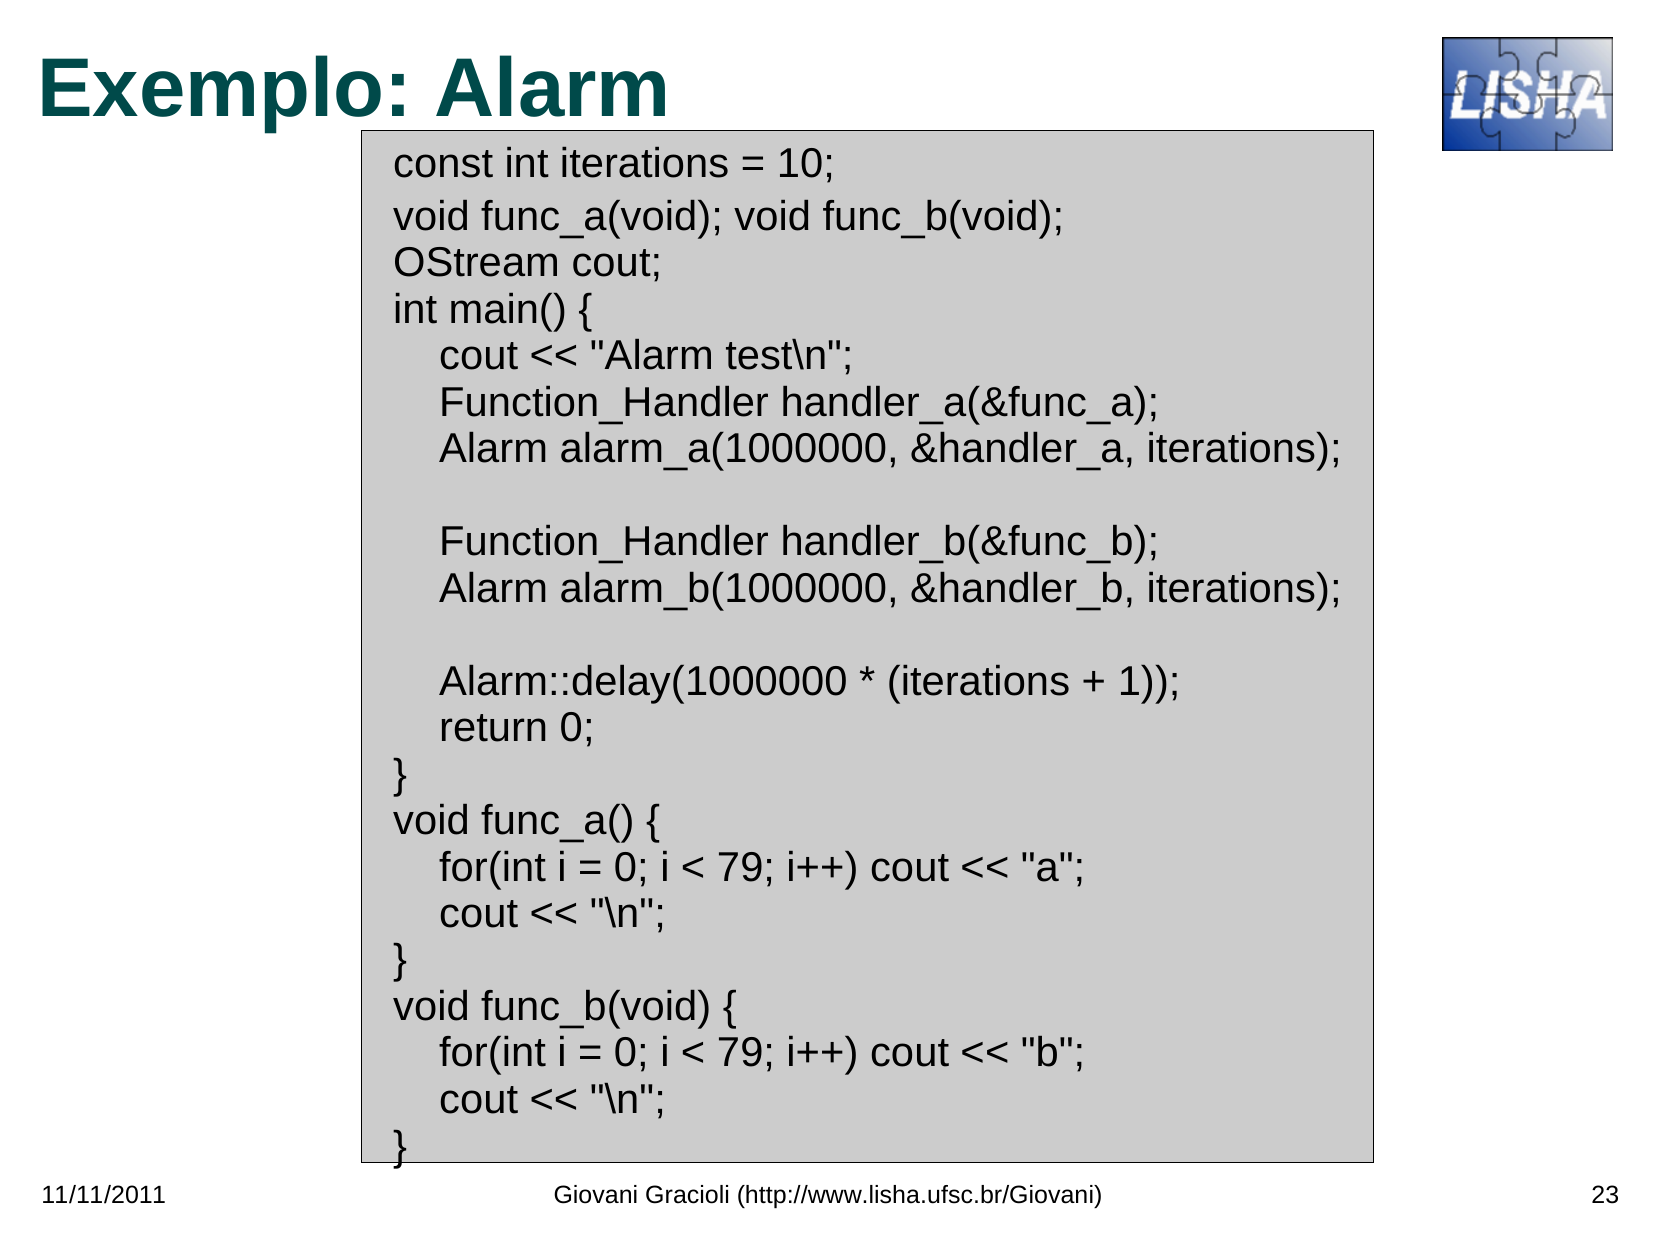

# Exemplo: Alarm
﻿const int iterations = 10;
void func_a(void); void func_b(void);
OStream cout;
int main() {
 cout << "Alarm test\n";
 Function_Handler handler_a(&func_a);
 Alarm alarm_a(1000000, &handler_a, iterations);
 Function_Handler handler_b(&func_b);
 Alarm alarm_b(1000000, &handler_b, iterations);
 Alarm::delay(1000000 * (iterations + 1));
 return 0;
}
void func_a() {
 for(int i = 0; i < 79; i++) cout << "a";
 cout << "\n";
}
void func_b(void) {
 for(int i = 0; i < 79; i++) cout << "b";
 cout << "\n";
}